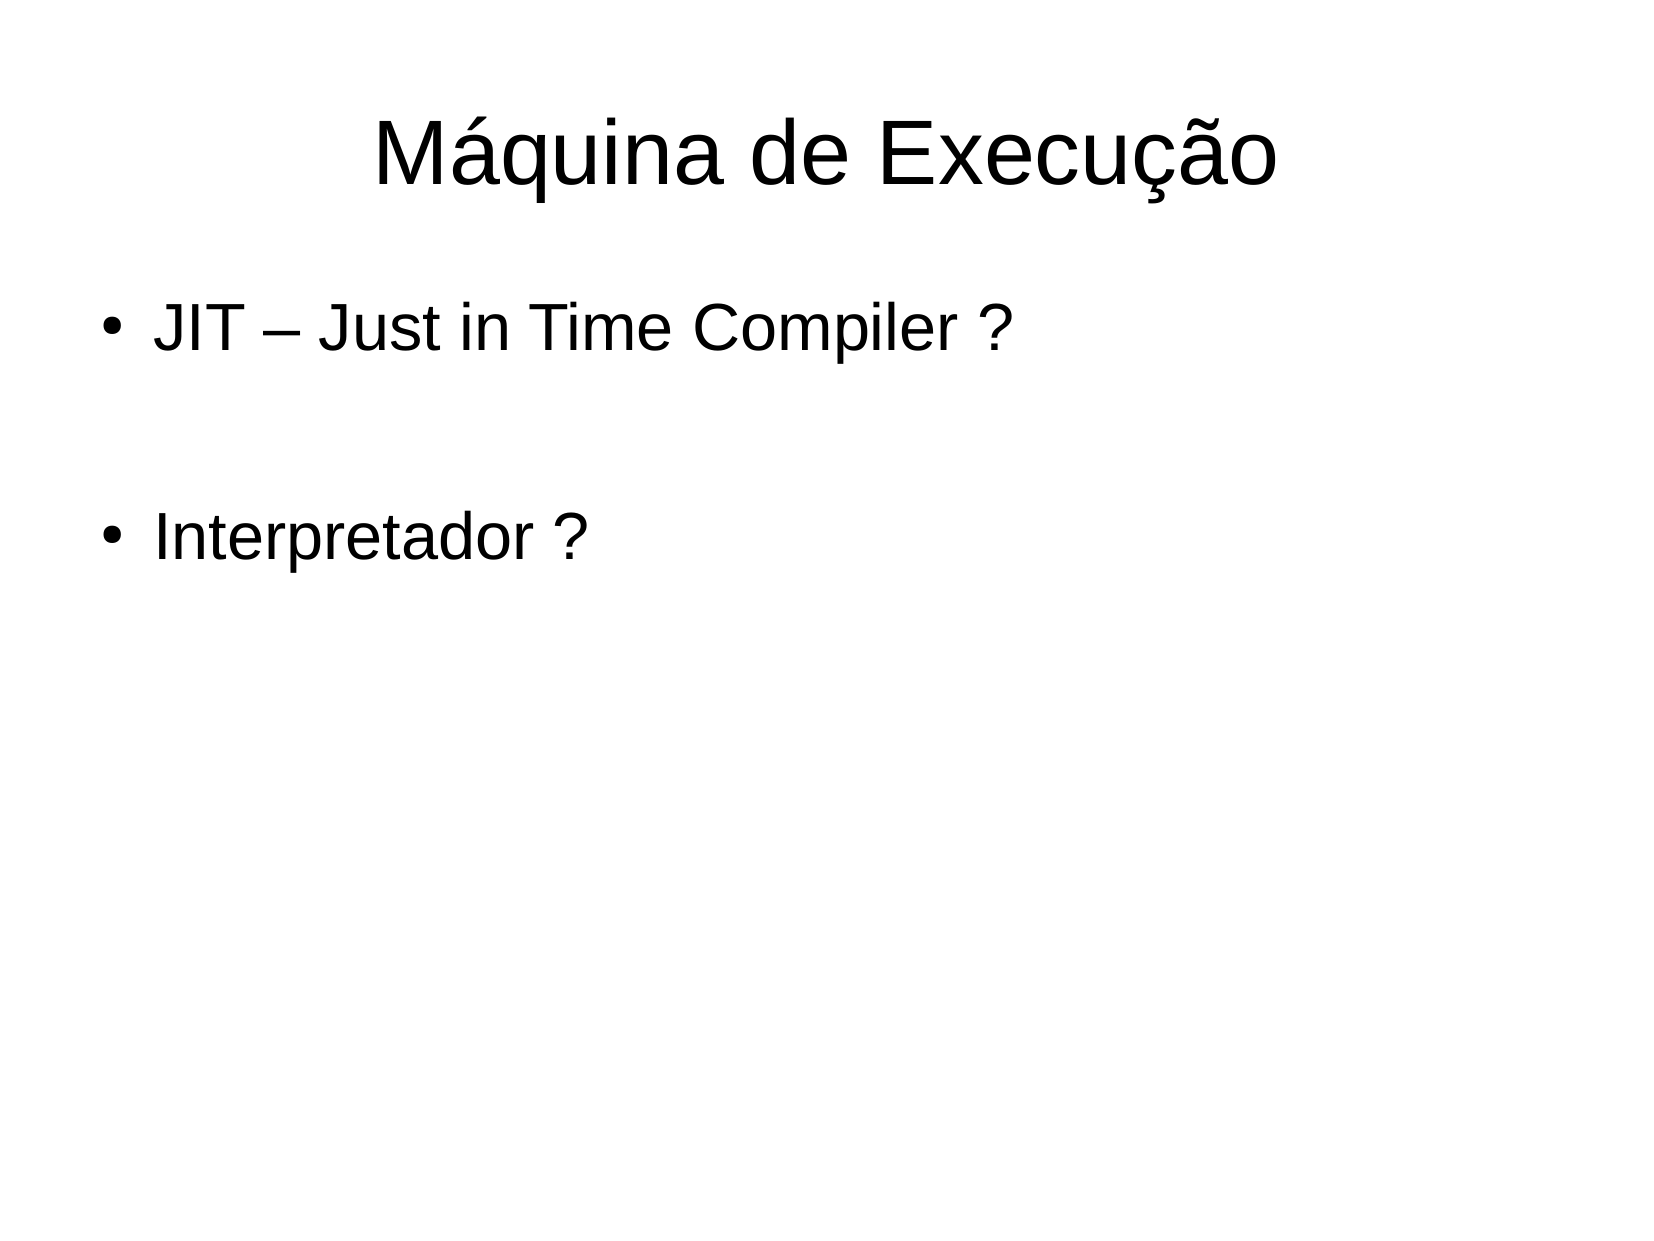

# Máquina de Execução
JIT – Just in Time Compiler ?
Interpretador ?